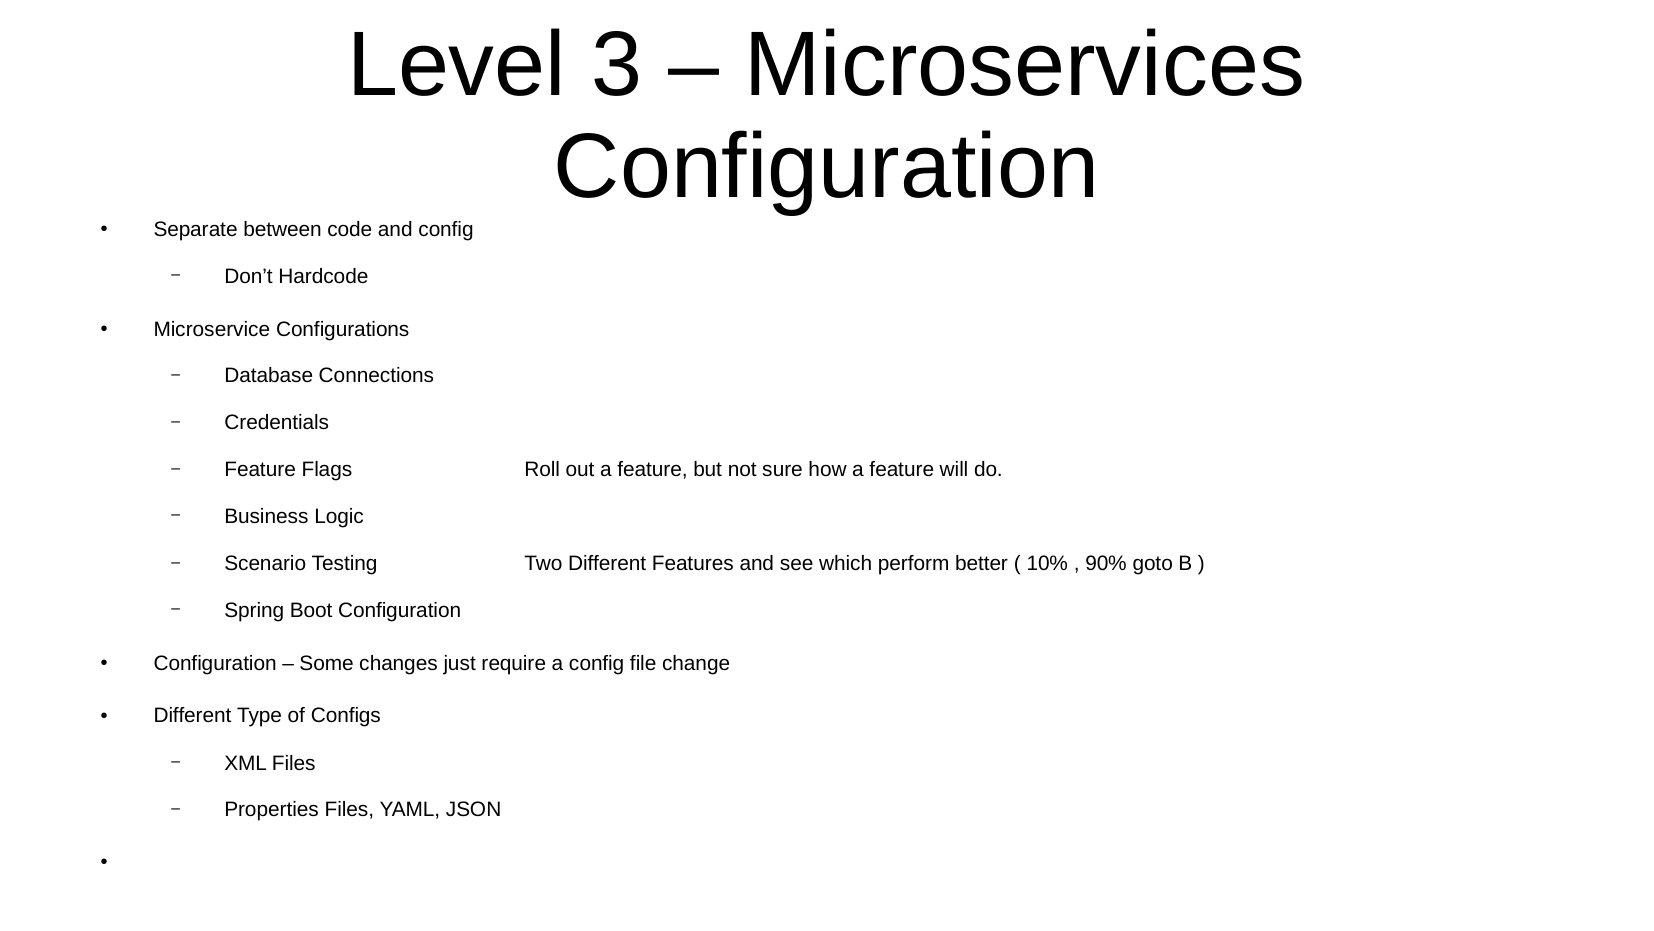

# Level 3 – Microservices Configuration
Separate between code and config
Don’t Hardcode
Microservice Configurations
Database Connections
Credentials
Feature Flags 			Roll out a feature, but not sure how a feature will do.
Business Logic
Scenario Testing 		Two Different Features and see which perform better ( 10% , 90% goto B )
Spring Boot Configuration
Configuration – Some changes just require a config file change
Different Type of Configs
XML Files
Properties Files, YAML, JSON